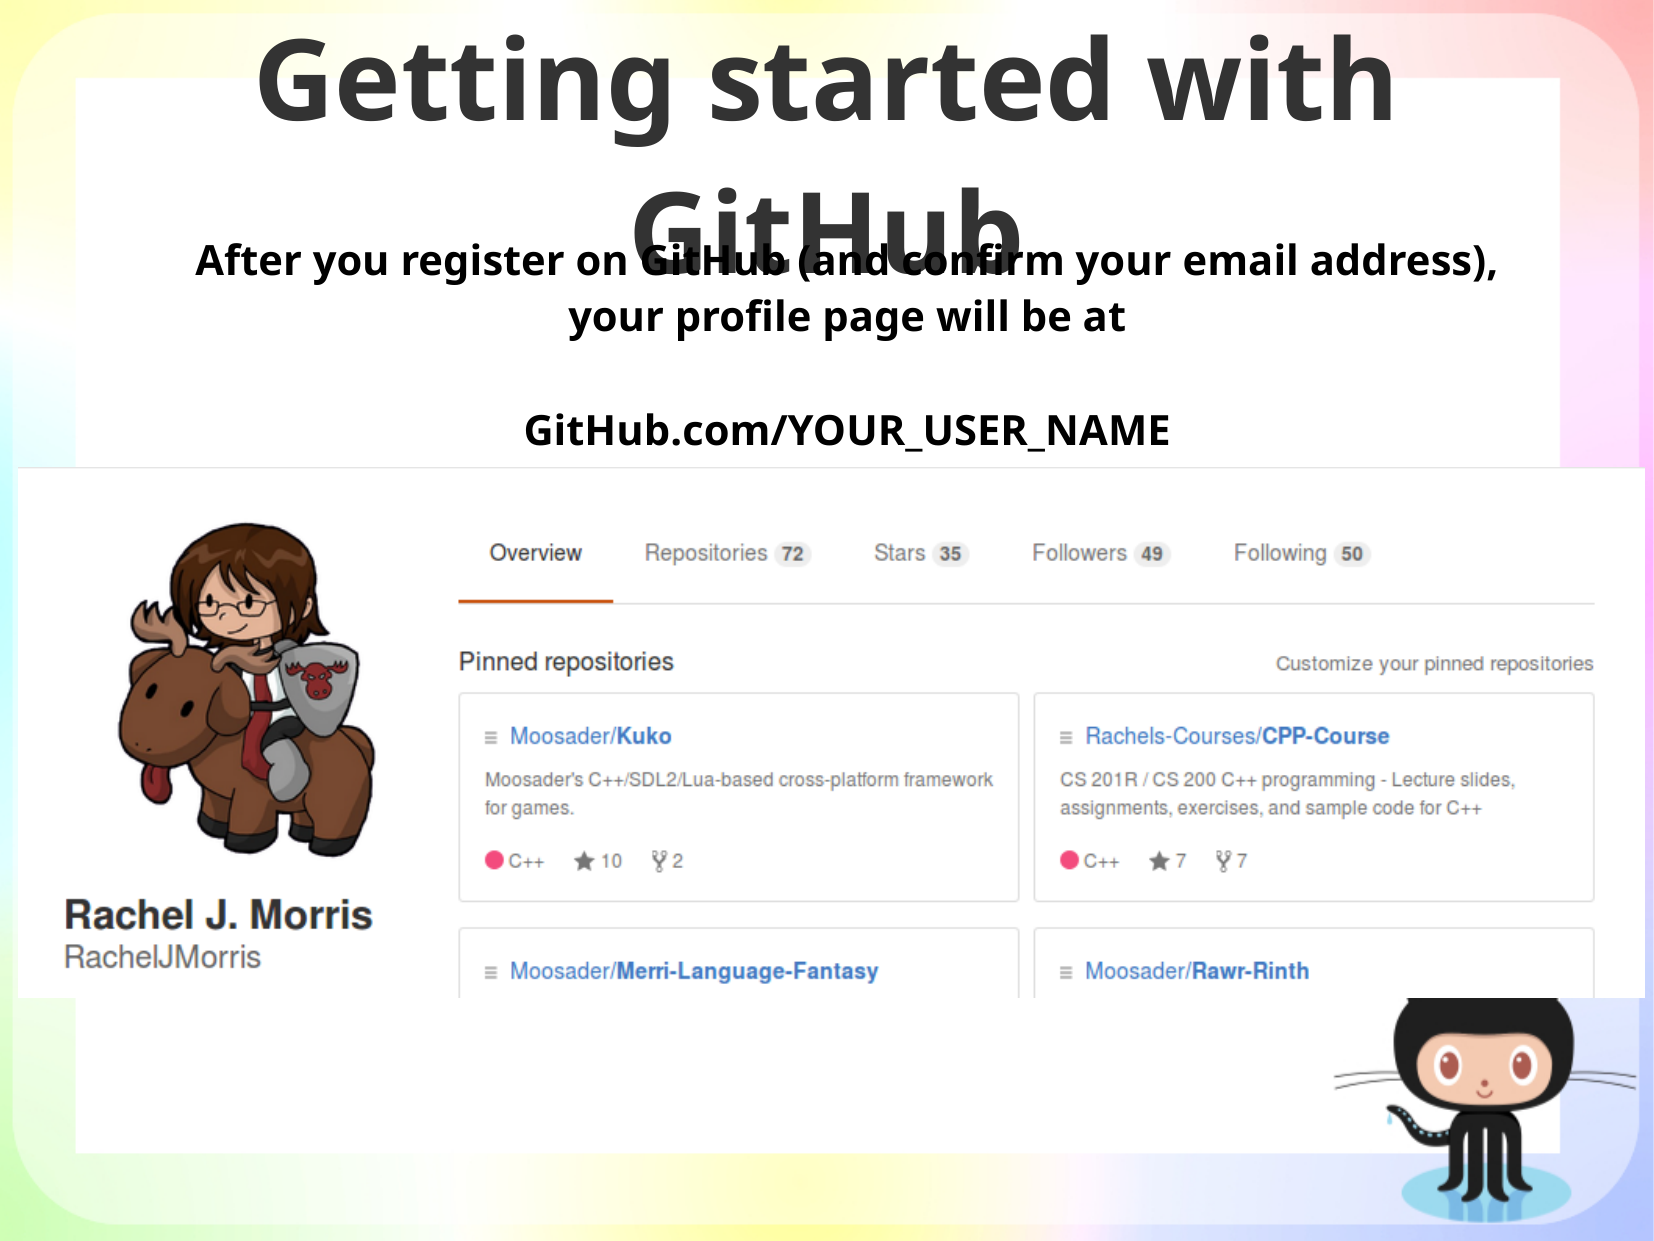

# Getting started with GitHub
After you register on GitHub (and confirm your email address), your profile page will be at
GitHub.com/YOUR_USER_NAME